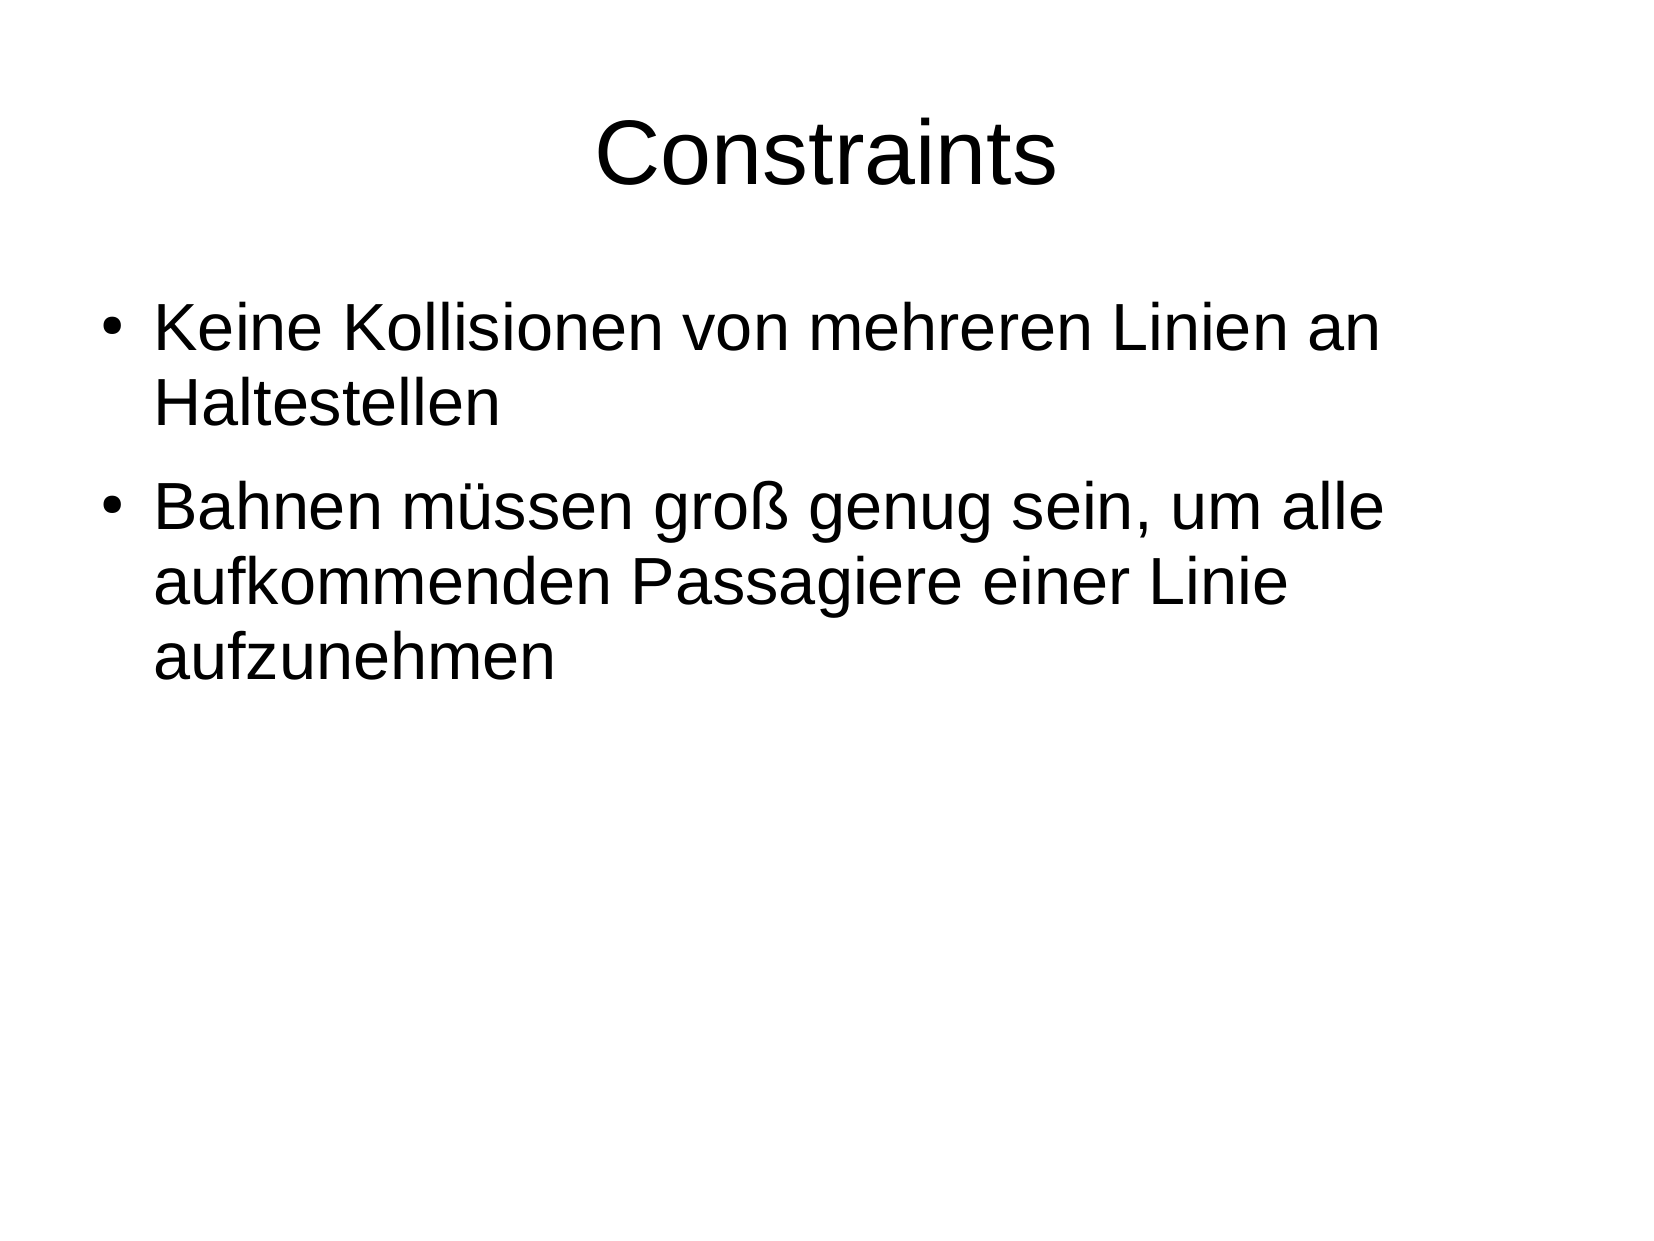

# Constraints
Keine Kollisionen von mehreren Linien an Haltestellen
Bahnen müssen groß genug sein, um alle aufkommenden Passagiere einer Linie aufzunehmen